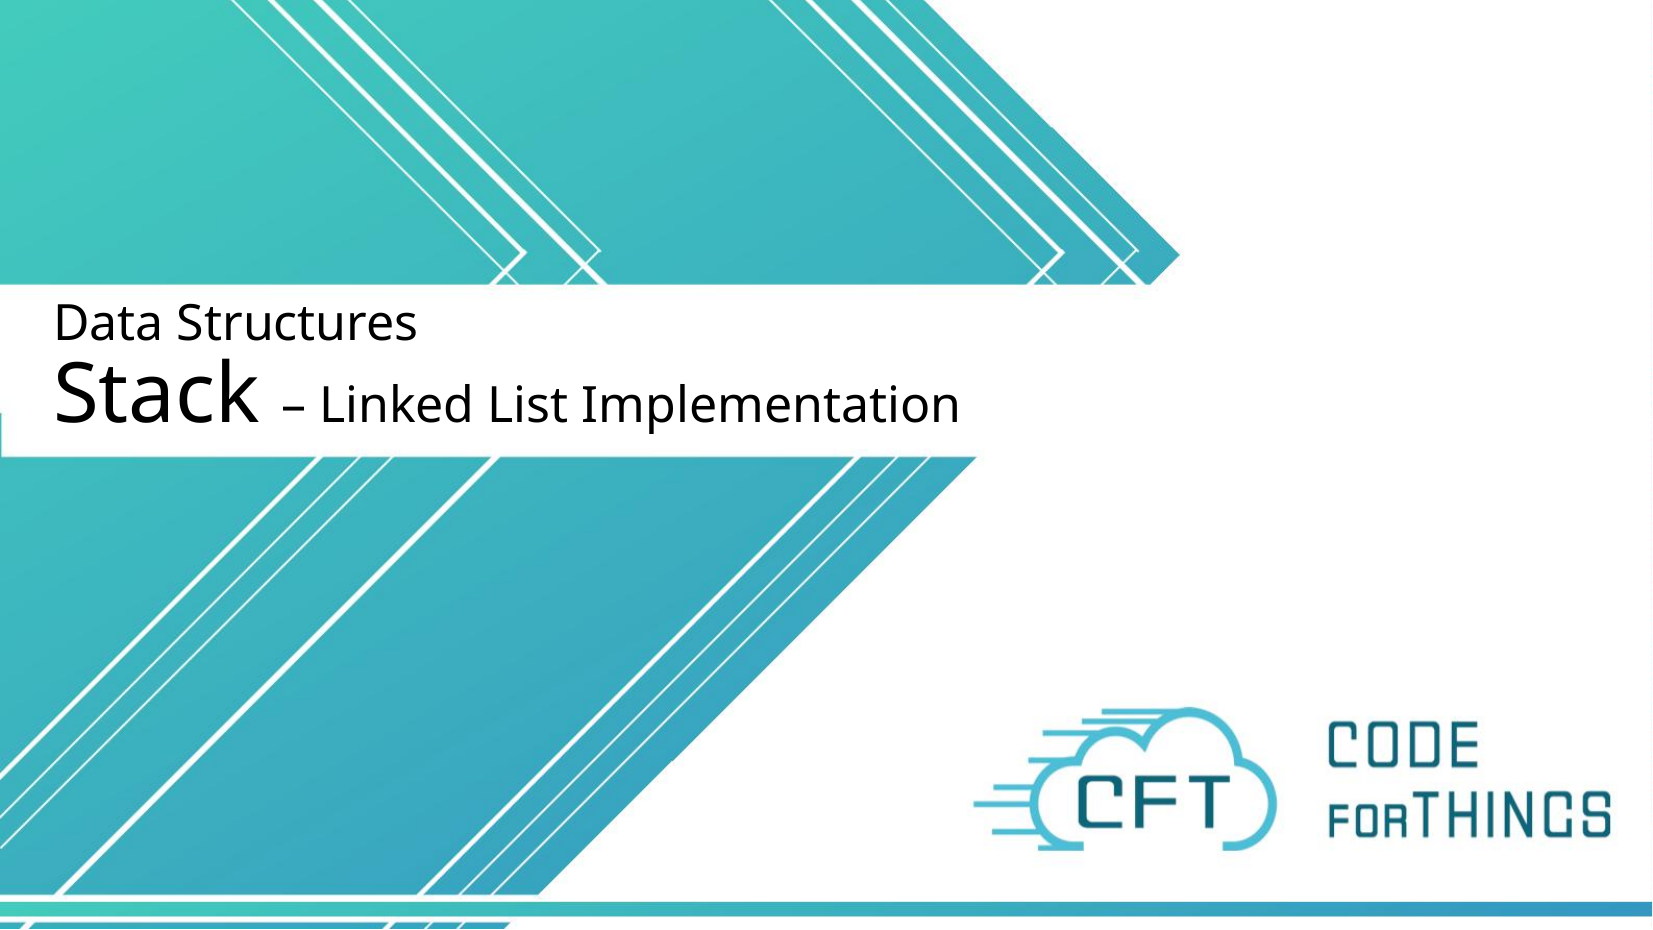

Data Structures
Stack – Linked List Implementation